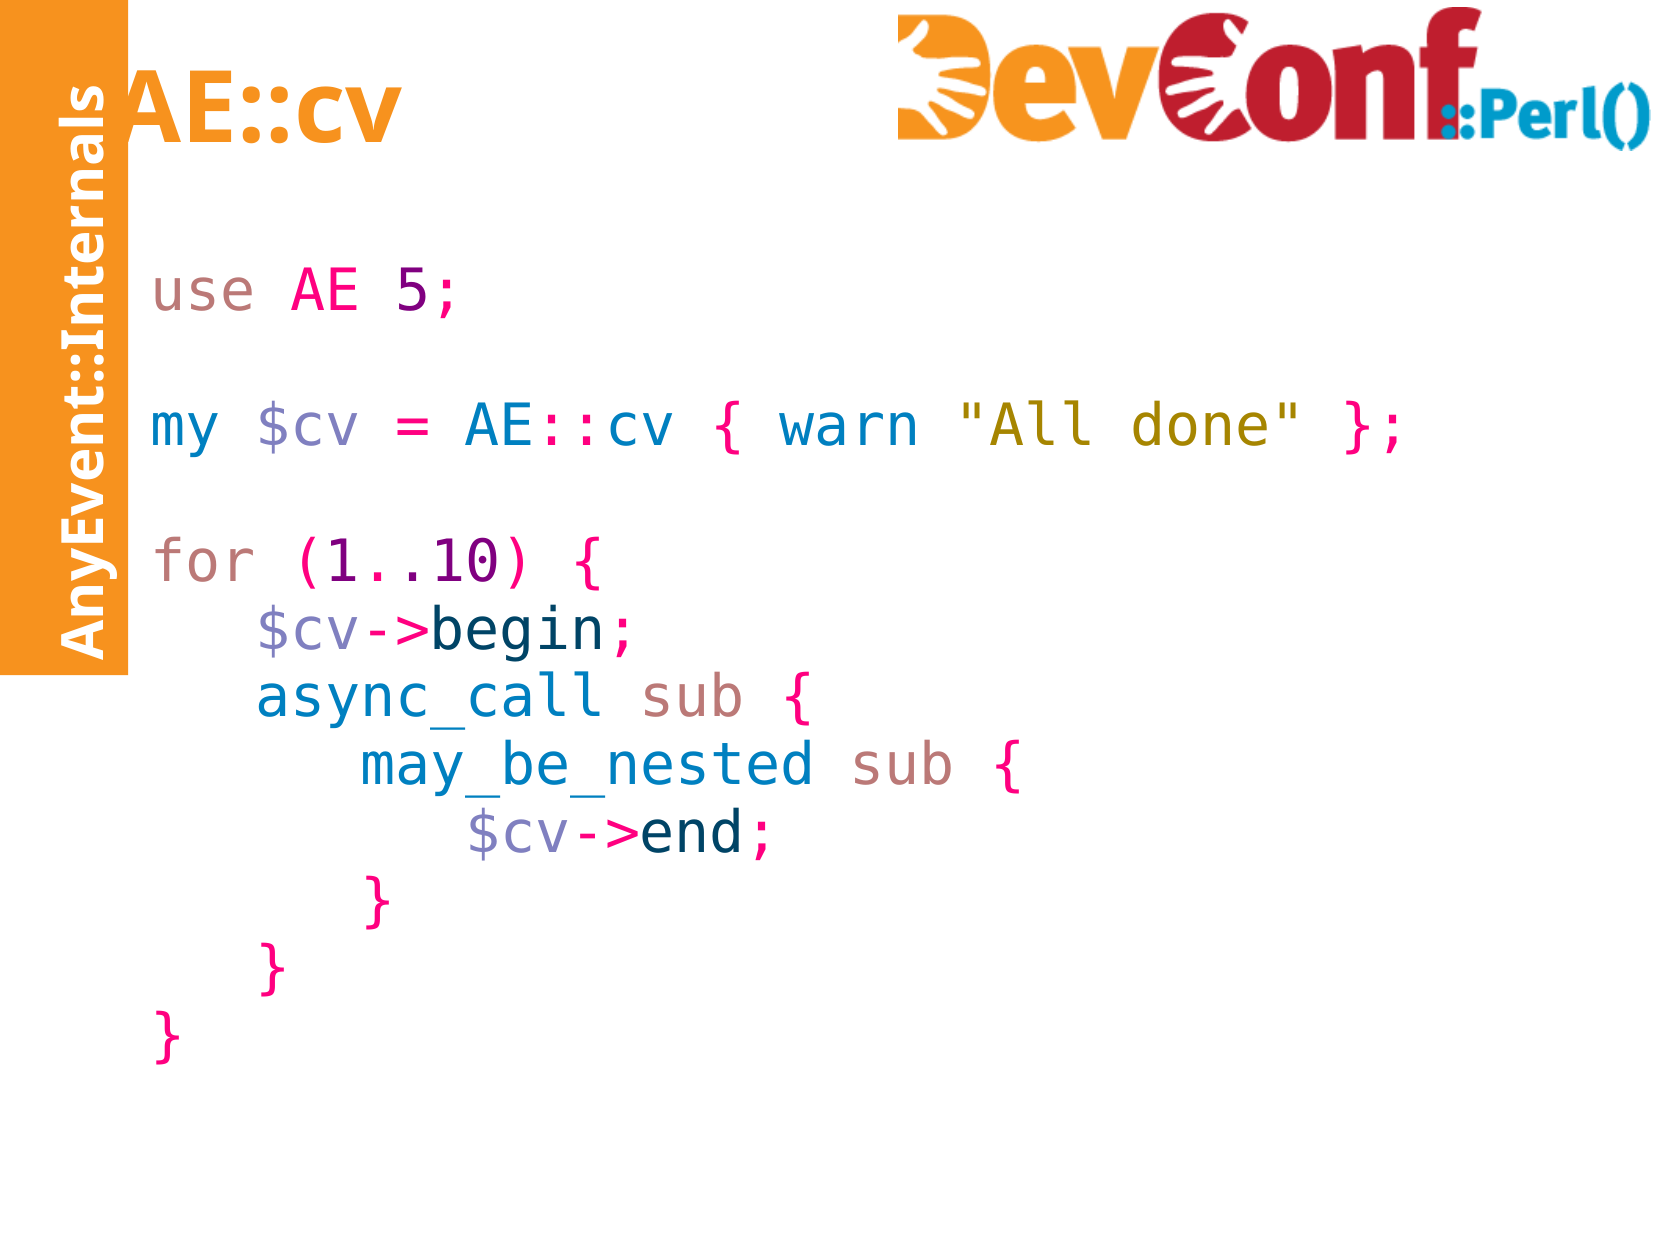

# AE::cv
use AE 5;
my $cv = AE::cv { warn "All done" };
for (1..10) {
 $cv->begin;
 async_call sub {
 may_be_nested sub {
 $cv->end;
 }
 }
}
 AnyEvent::Internals